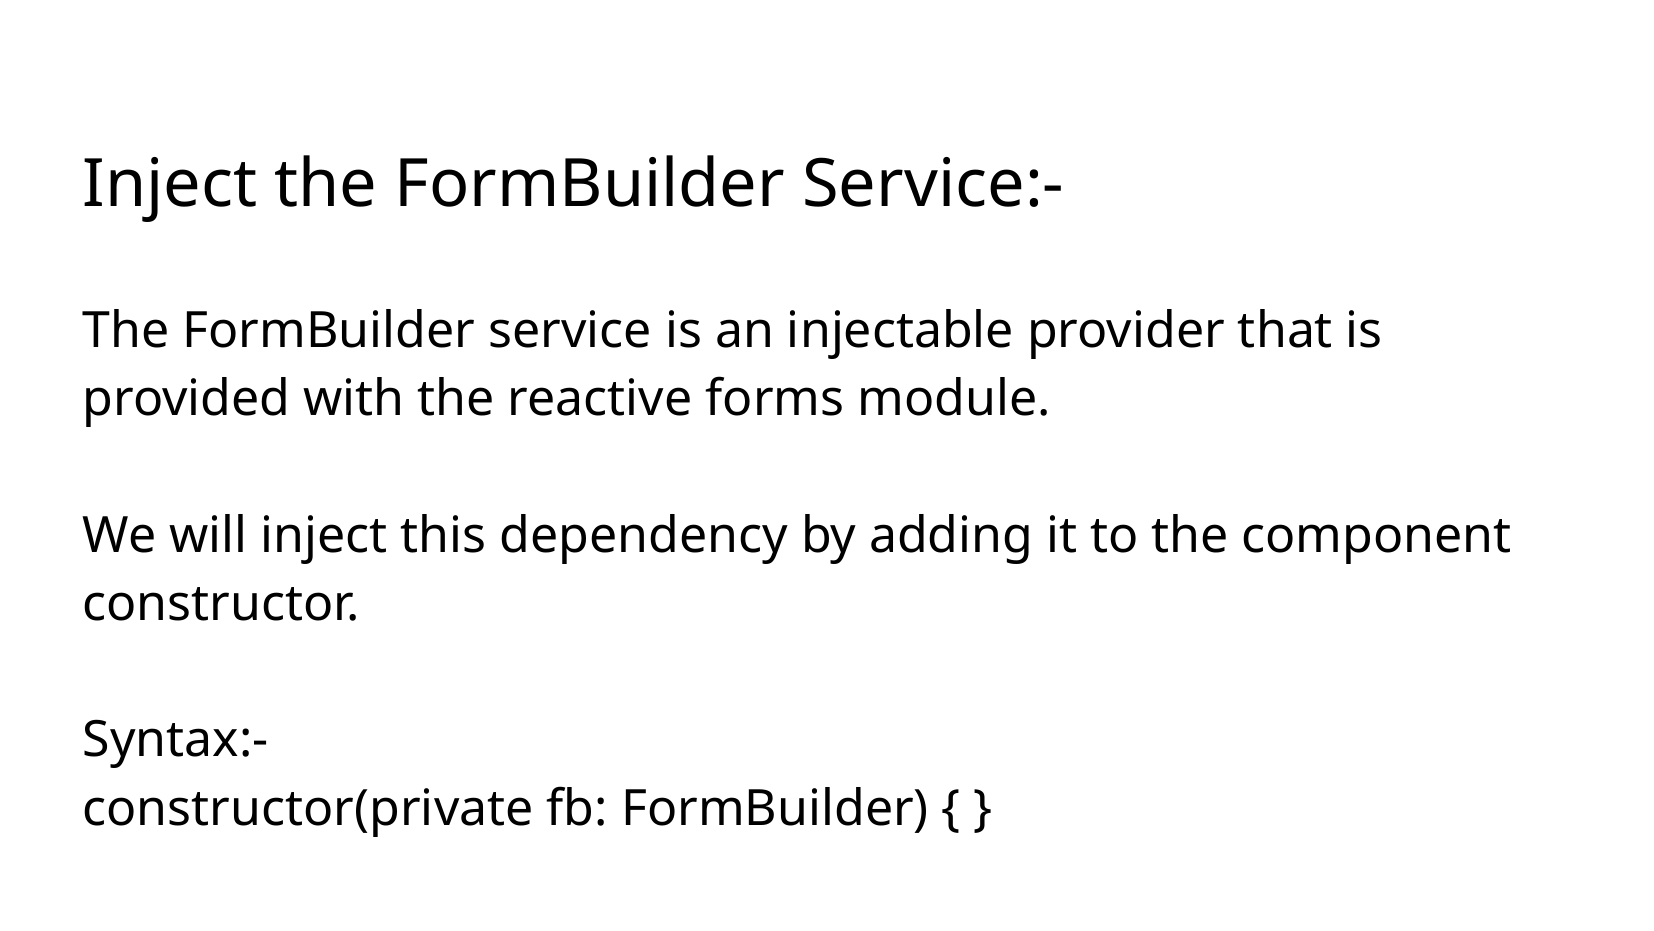

# Inject the FormBuilder Service:-
The FormBuilder service is an injectable provider that is provided with the reactive forms module.
We will inject this dependency by adding it to the component constructor.
Syntax:-
constructor(private fb: FormBuilder) { }